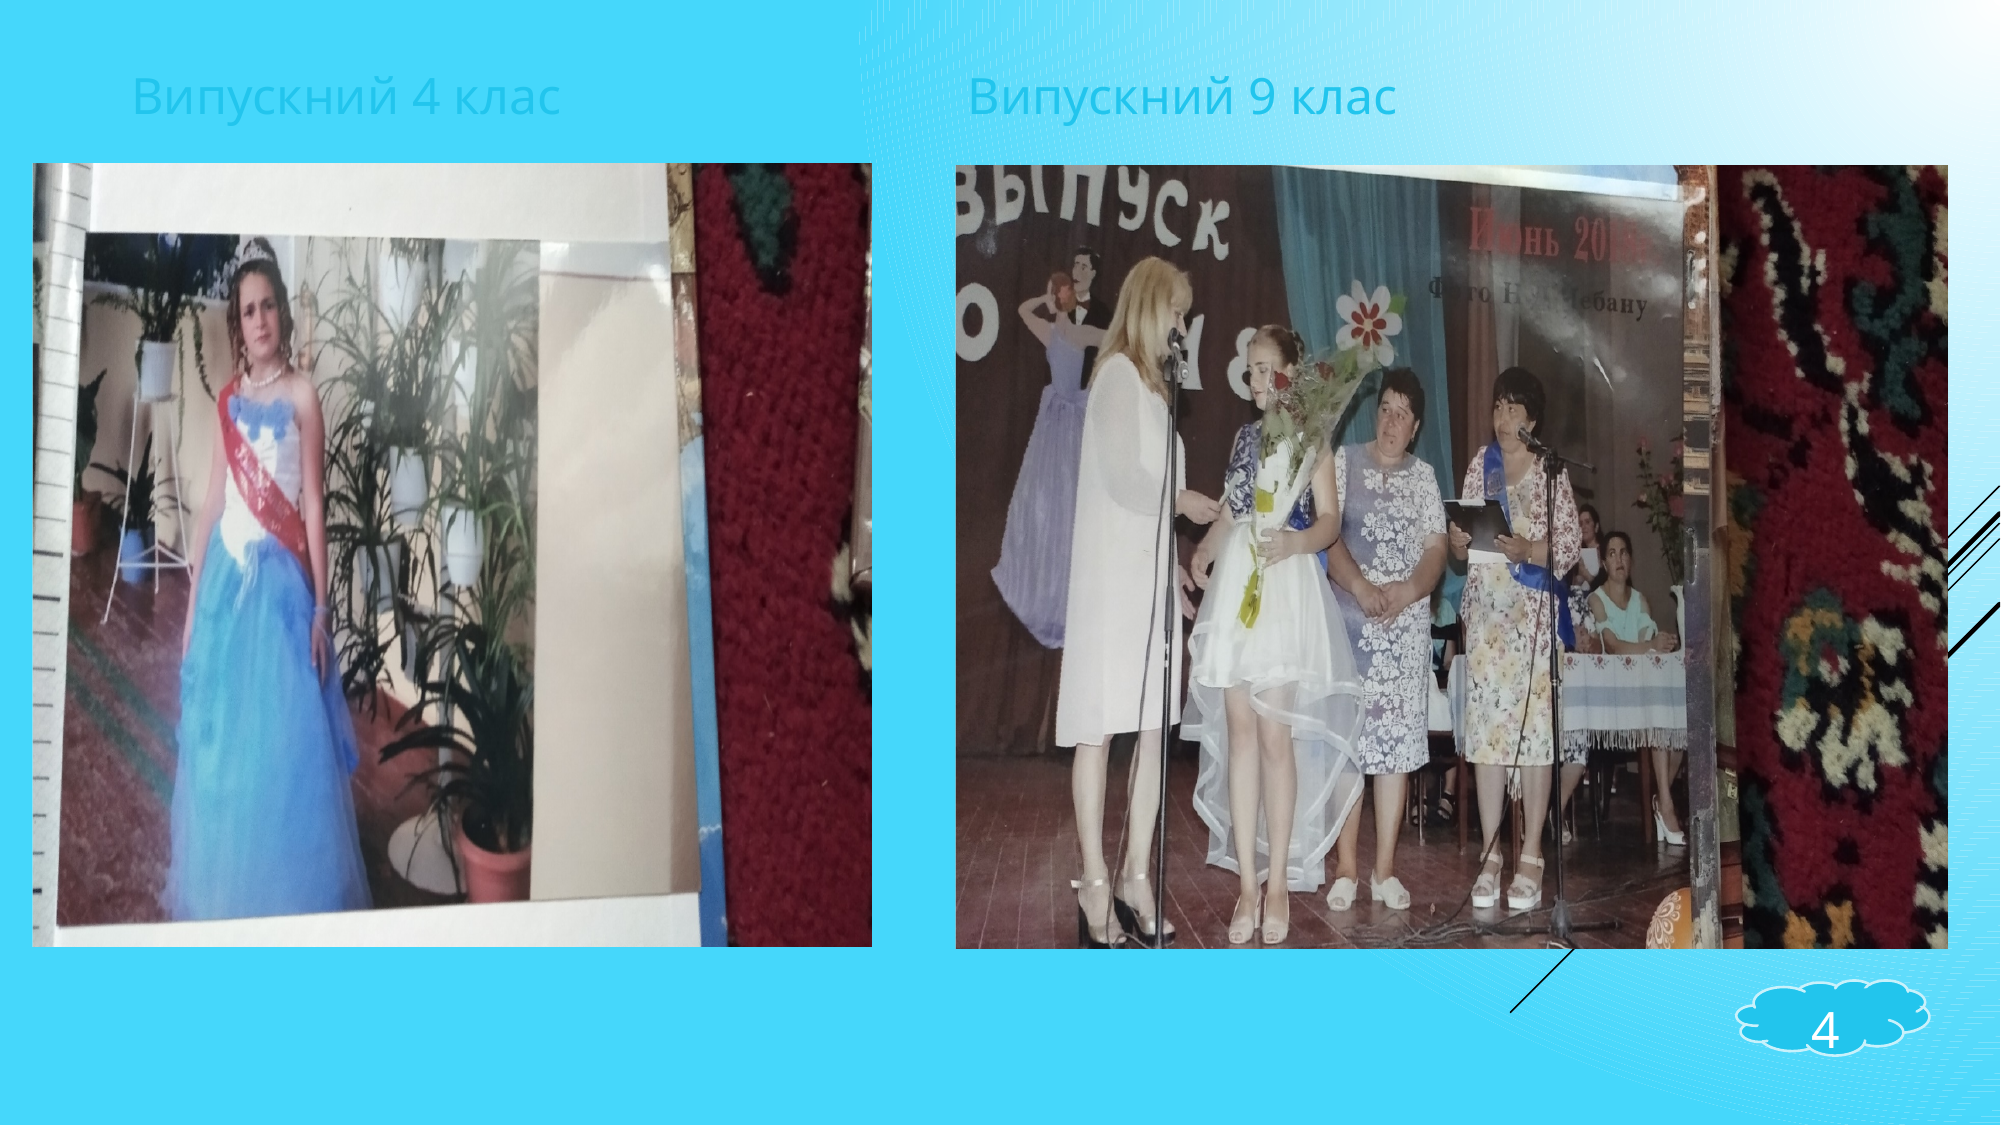

# Випускний 4 клас
Випускний 9 клас
4